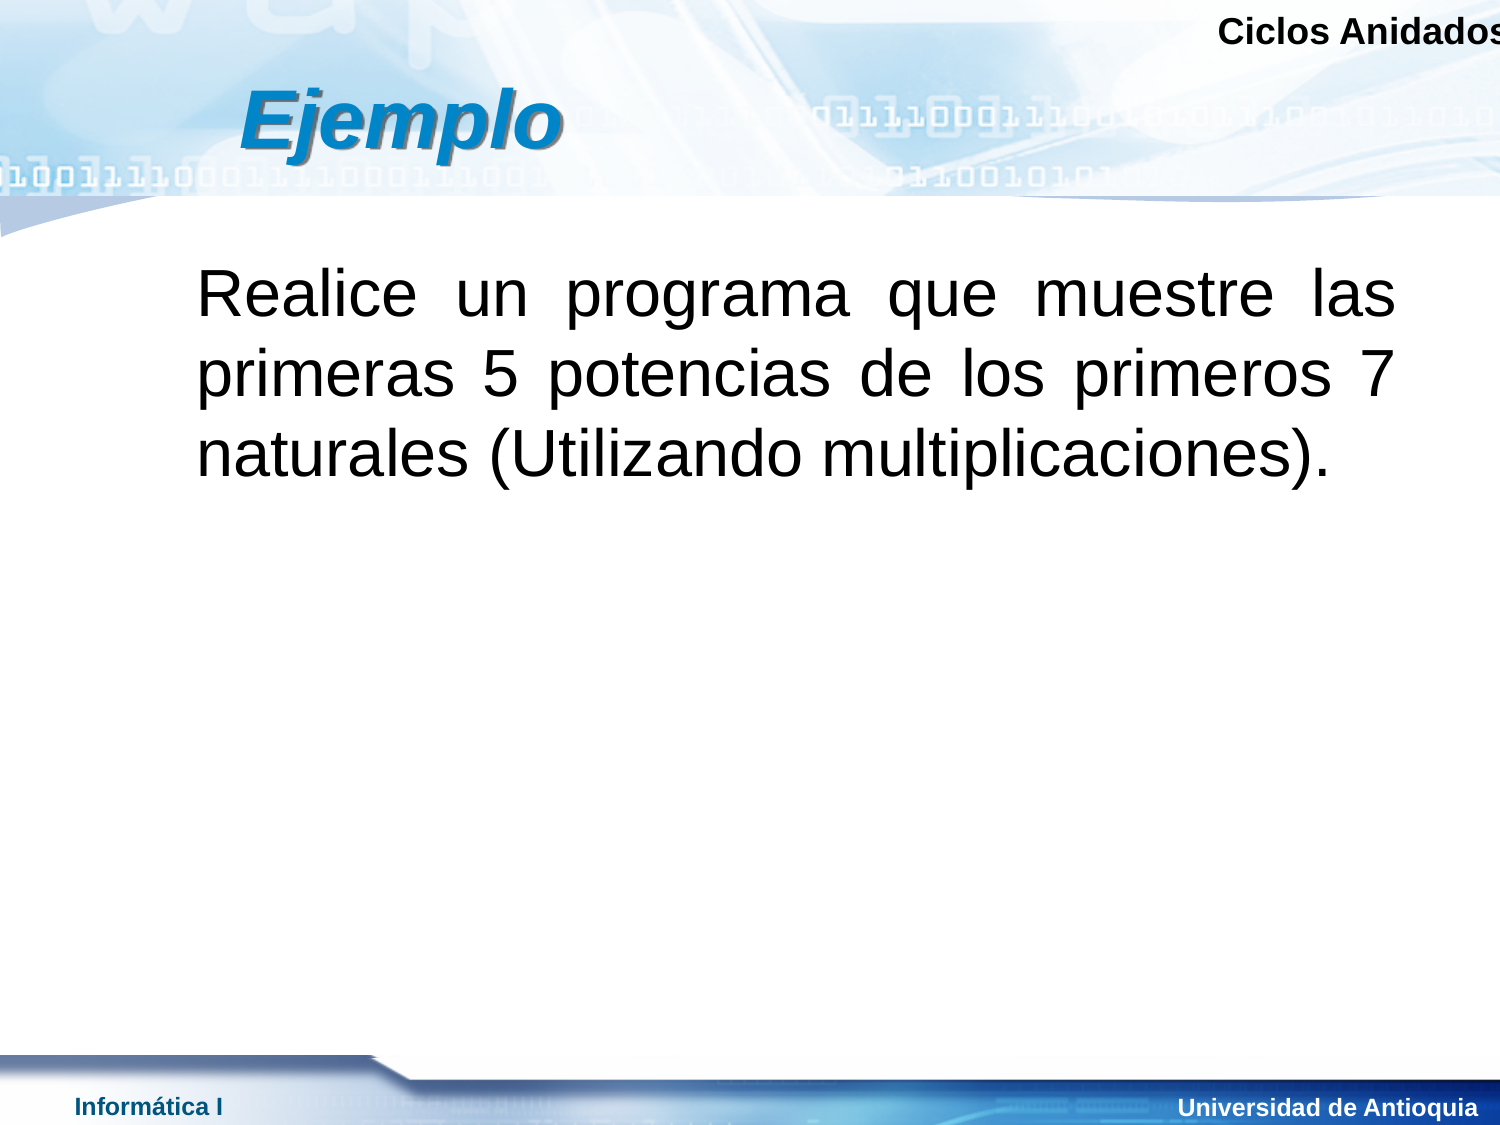

Ciclos Anidados
# Ejemplo
Realice un programa que muestre las primeras 5 potencias de los primeros 7 naturales (Utilizando multiplicaciones).